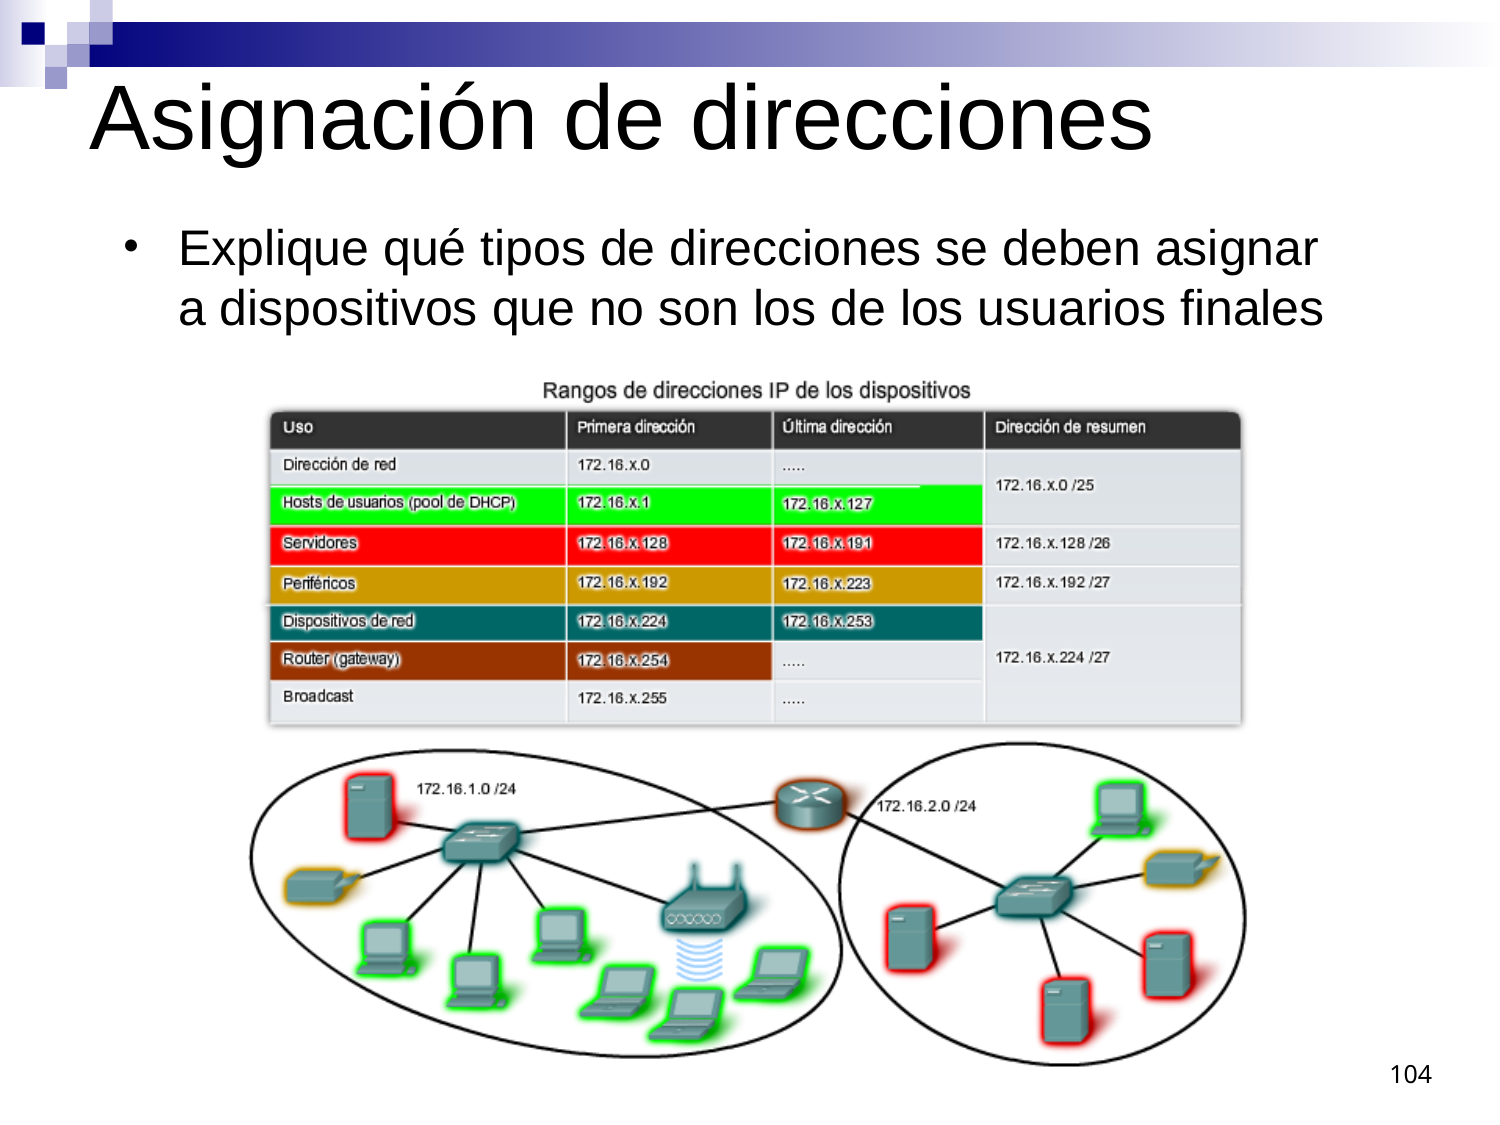

Asignación de direcciones
Explique qué tipos de direcciones se deben asignar a dispositivos que no son los de los usuarios finales